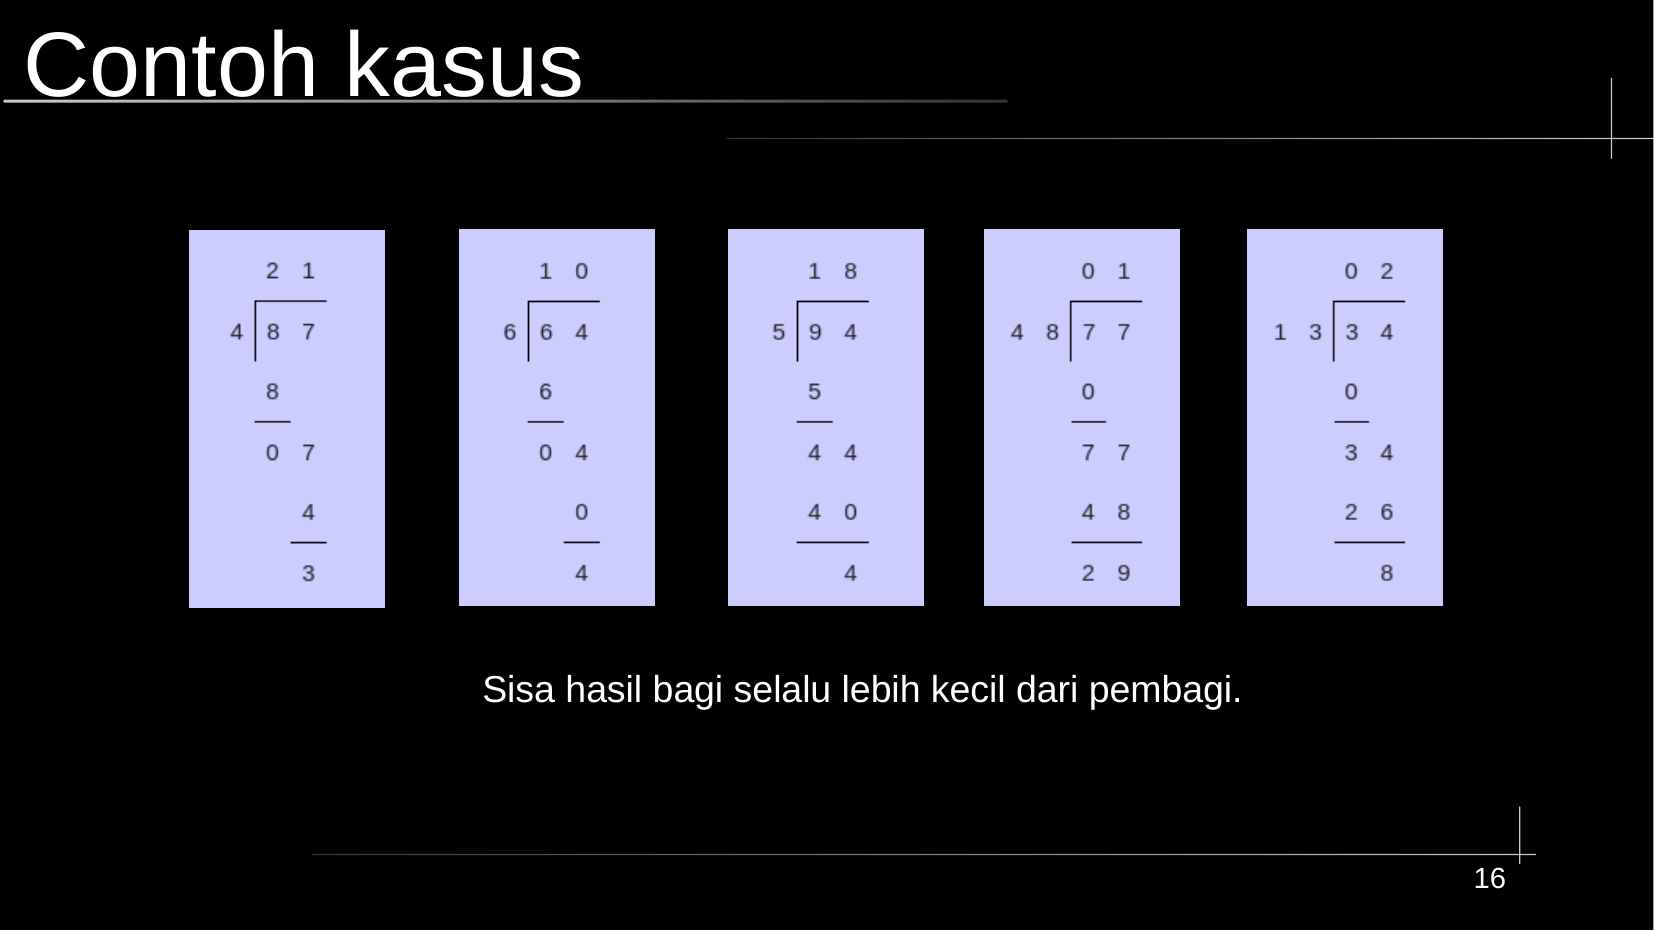

# Contoh kasus
Sisa hasil bagi selalu lebih kecil dari pembagi.
16